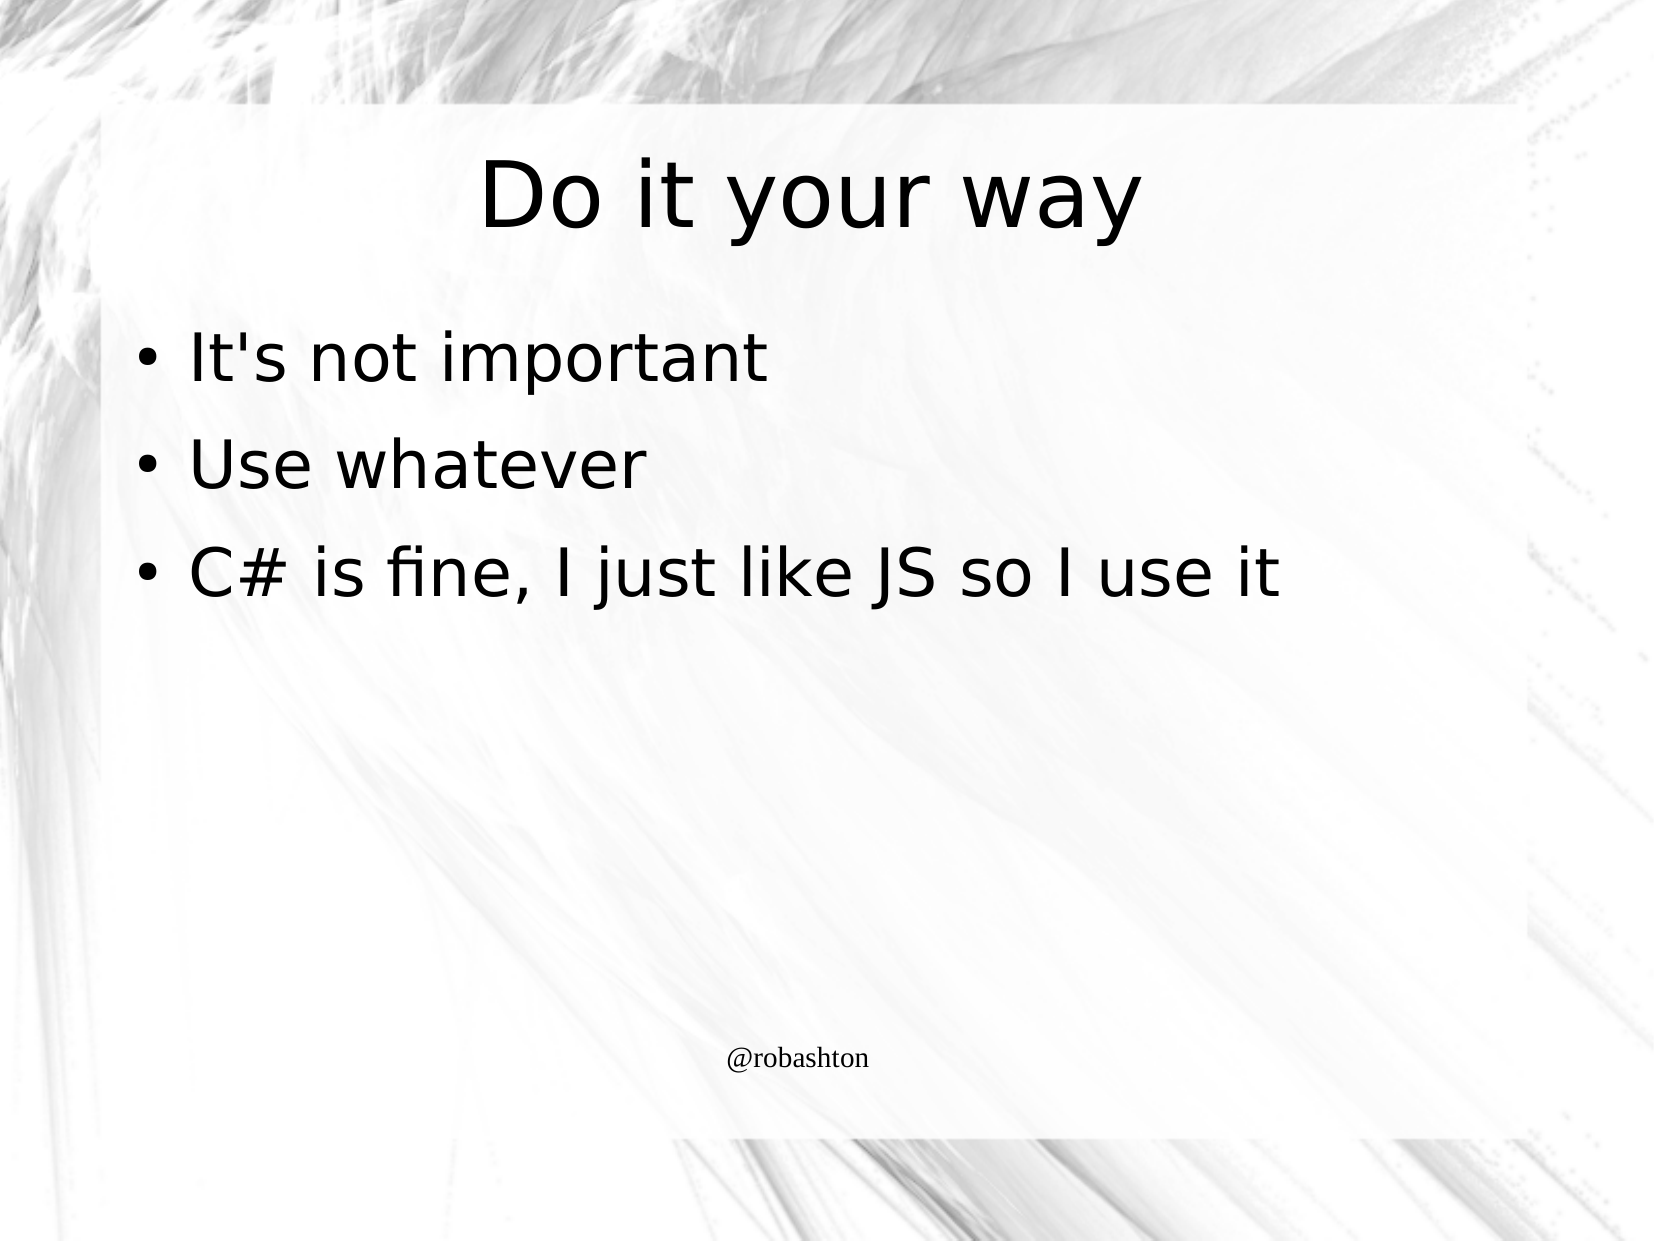

# Do it your way
It's not important
Use whatever
C# is fine, I just like JS so I use it
@robashton